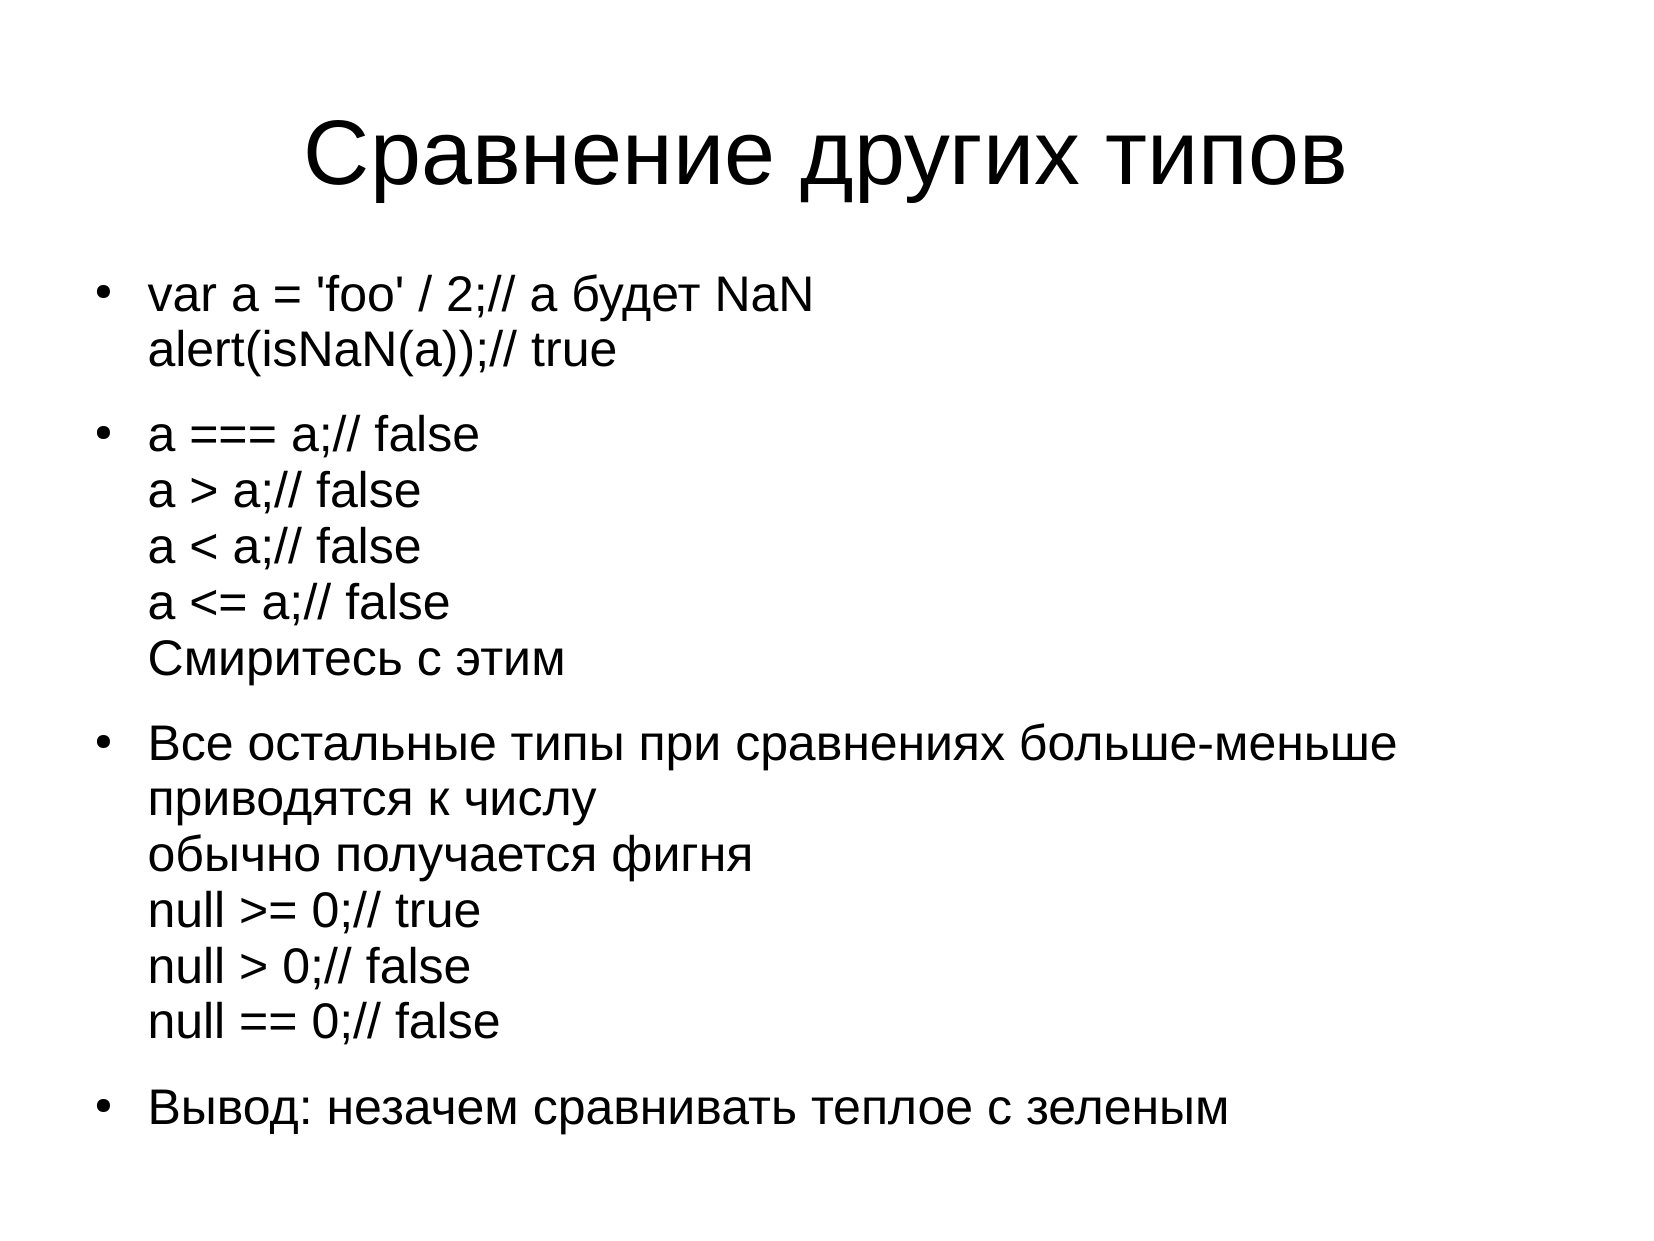

# Сравнение других типов
var a = 'foo' / 2;// a будет NaN
alert(isNaN(a));// true
a === a;// false
a > a;// false
a < a;// false
a <= a;// false
Смиритесь с этим
Все остальные типы при сравнениях больше-меньше приводятся к числу
обычно получается фигня
null >= 0;// true
null > 0;// false
null == 0;// false
Вывод: незачем сравнивать теплое с зеленым